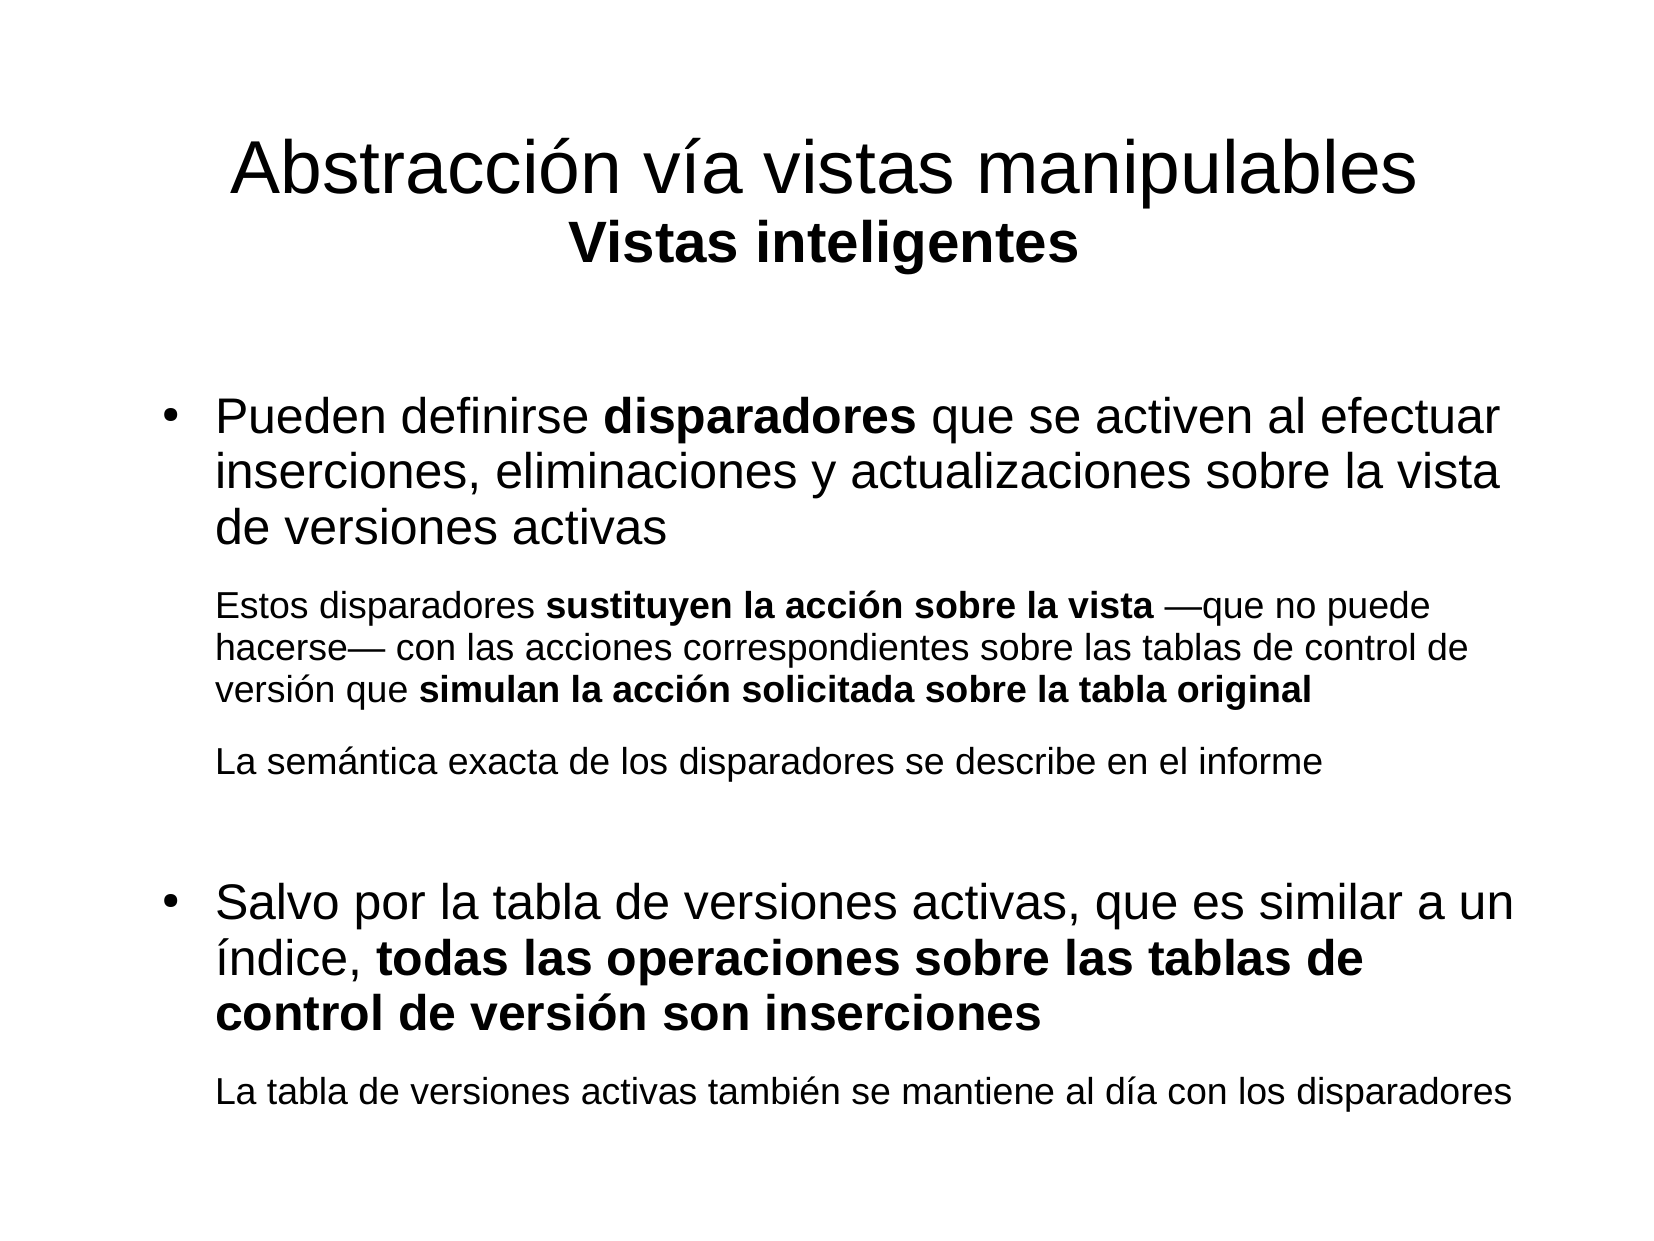

# Abstracción vía vistas manipulables Vistas inteligentes
Pueden definirse disparadores que se activen al efectuar inserciones, eliminaciones y actualizaciones sobre la vista de versiones activas
Estos disparadores sustituyen la acción sobre la vista —que no puede hacerse— con las acciones correspondientes sobre las tablas de control de versión que simulan la acción solicitada sobre la tabla original
La semántica exacta de los disparadores se describe en el informe
Salvo por la tabla de versiones activas, que es similar a un índice, todas las operaciones sobre las tablas de control de versión son inserciones
La tabla de versiones activas también se mantiene al día con los disparadores